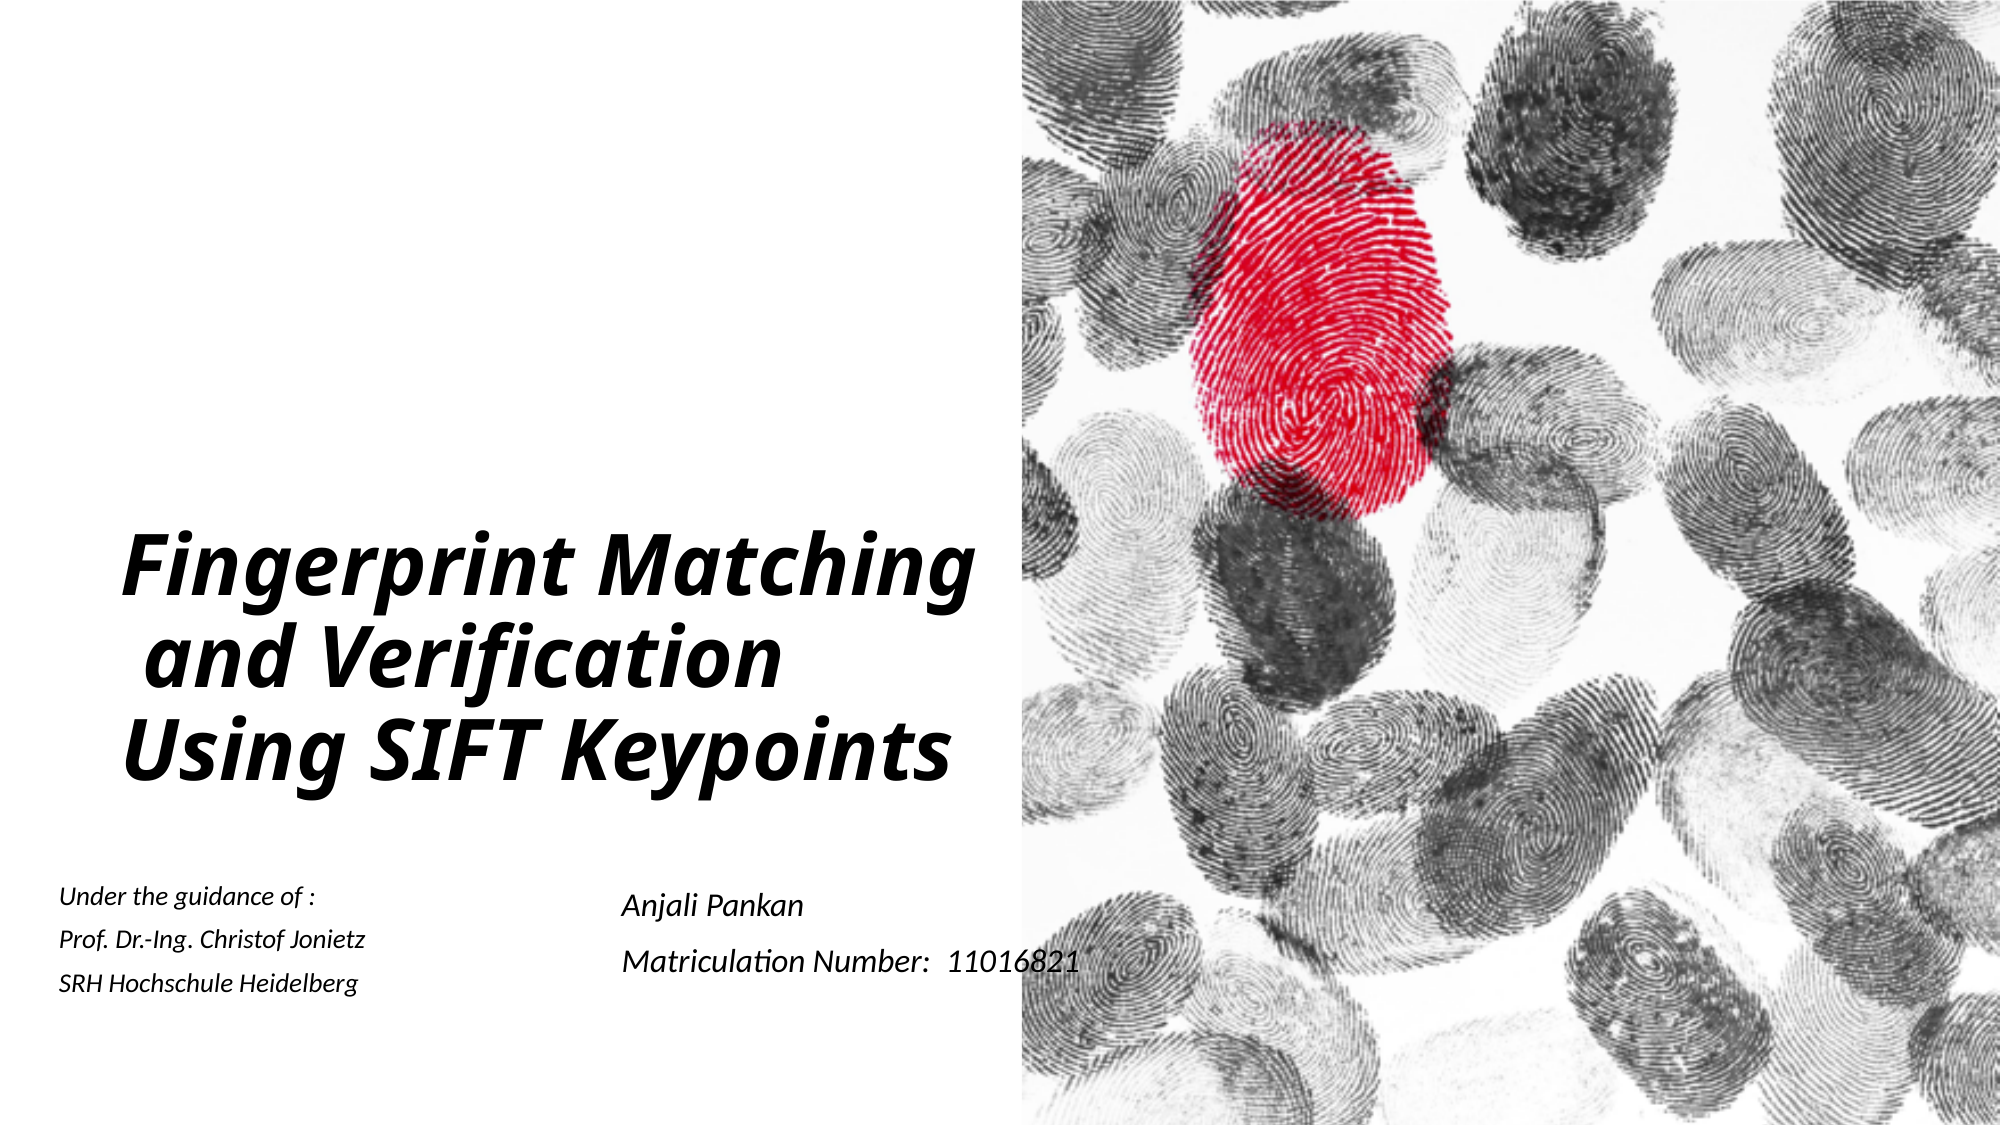

# Fingerprint Matching and Verification Using SIFT Keypoints
Under the guidance of :
Prof. Dr.-Ing. Christof Jonietz
SRH Hochschule Heidelberg
Anjali Pankan
Matriculation Number: 11016821